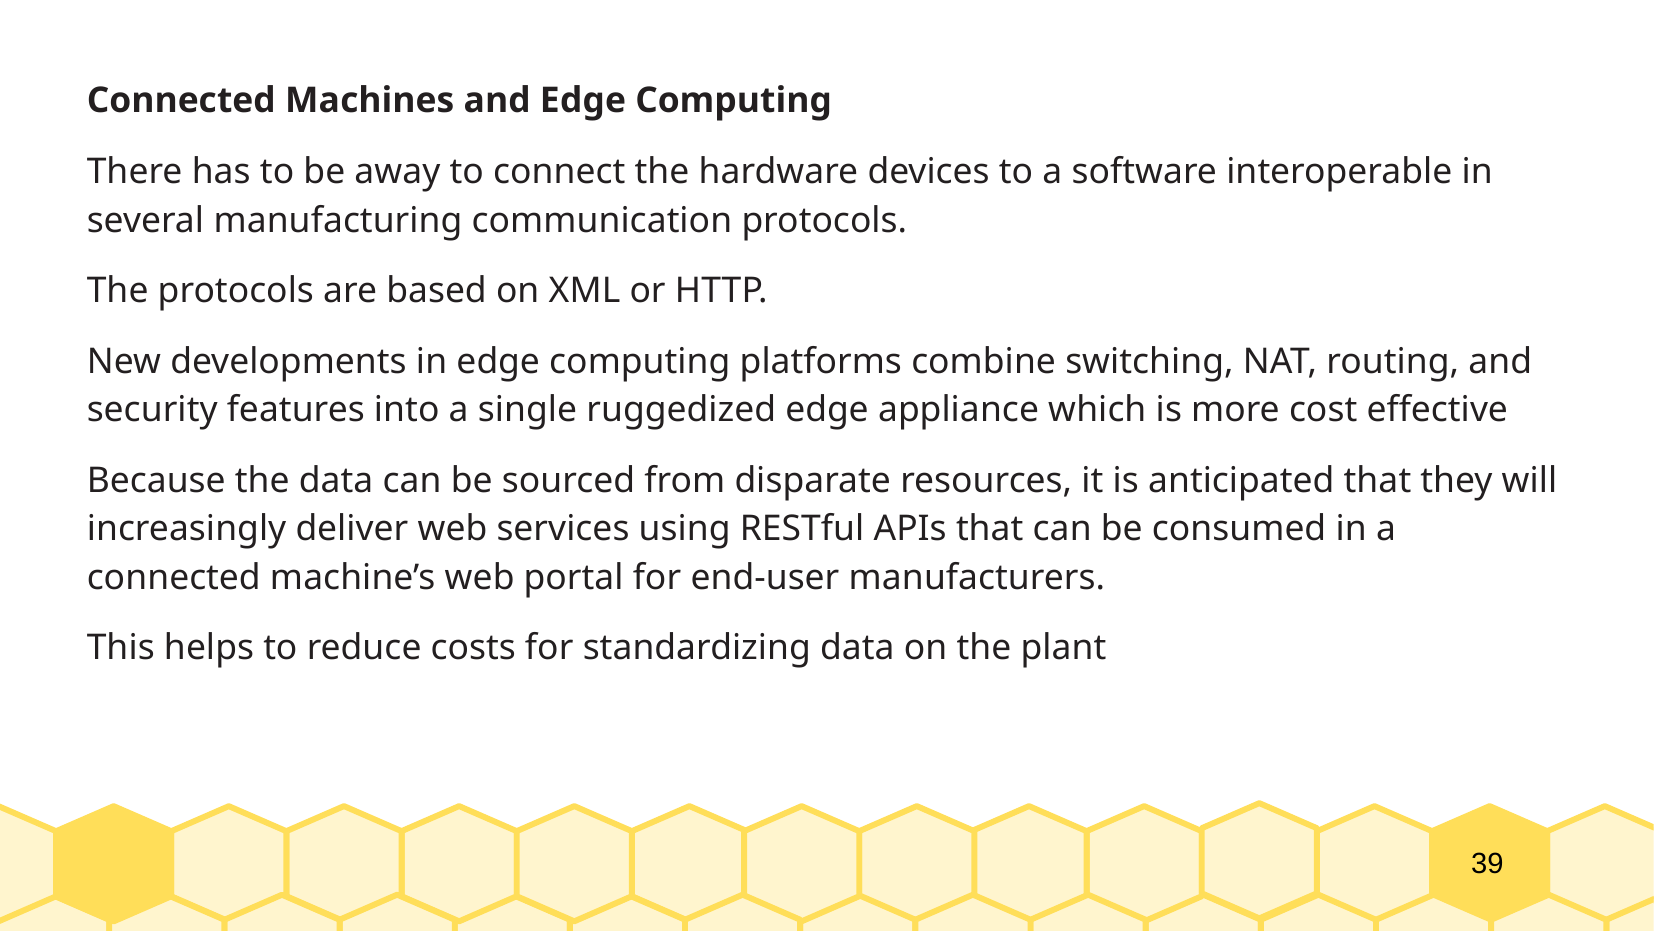

# Connected Machines and Edge Computing
There has to be away to connect the hardware devices to a software interoperable in several manufacturing communication protocols.
The protocols are based on XML or HTTP.
New developments in edge computing platforms combine switching, NAT, routing, and security features into a single ruggedized edge appliance which is more cost effective
Because the data can be sourced from disparate resources, it is anticipated that they will increasingly deliver web services using RESTful APIs that can be consumed in a connected machine’s web portal for end-user manufacturers.
This helps to reduce costs for standardizing data on the plant